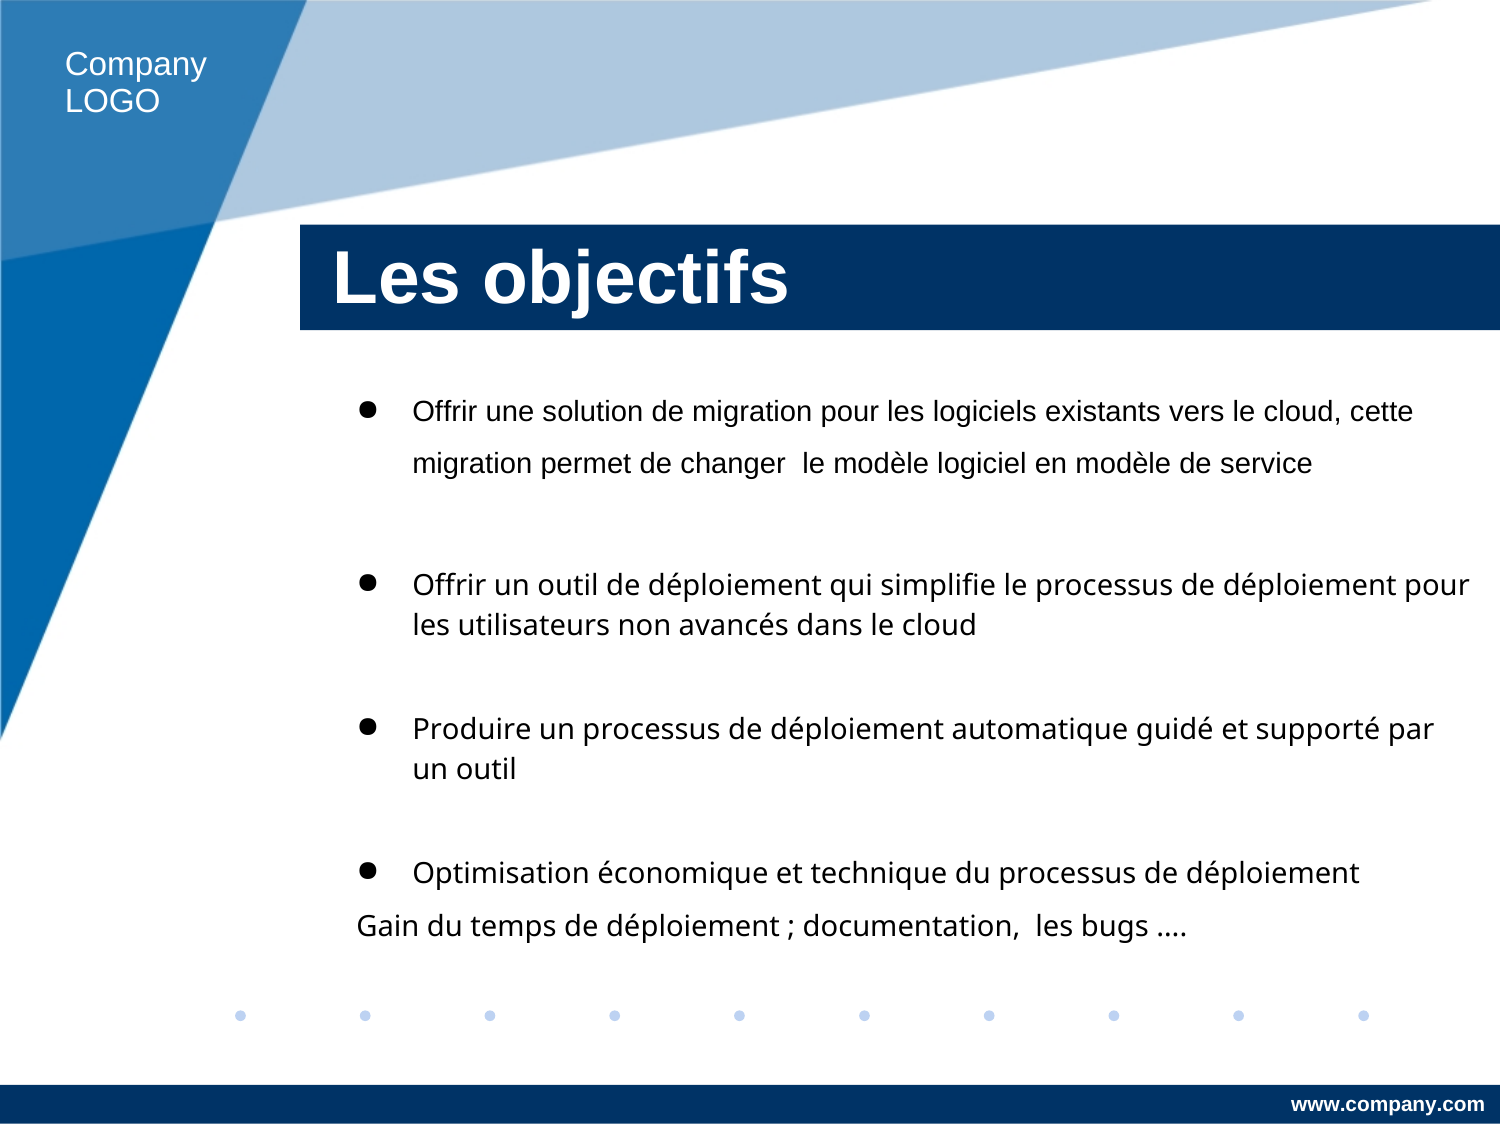

# Les objectifs
Offrir une solution de migration pour les logiciels existants vers le cloud, cette migration permet de changer le modèle logiciel en modèle de service
Offrir un outil de déploiement qui simplifie le processus de déploiement pour les utilisateurs non avancés dans le cloud
Produire un processus de déploiement automatique guidé et supporté par un outil
Optimisation économique et technique du processus de déploiement
Gain du temps de déploiement ; documentation,  les bugs ….